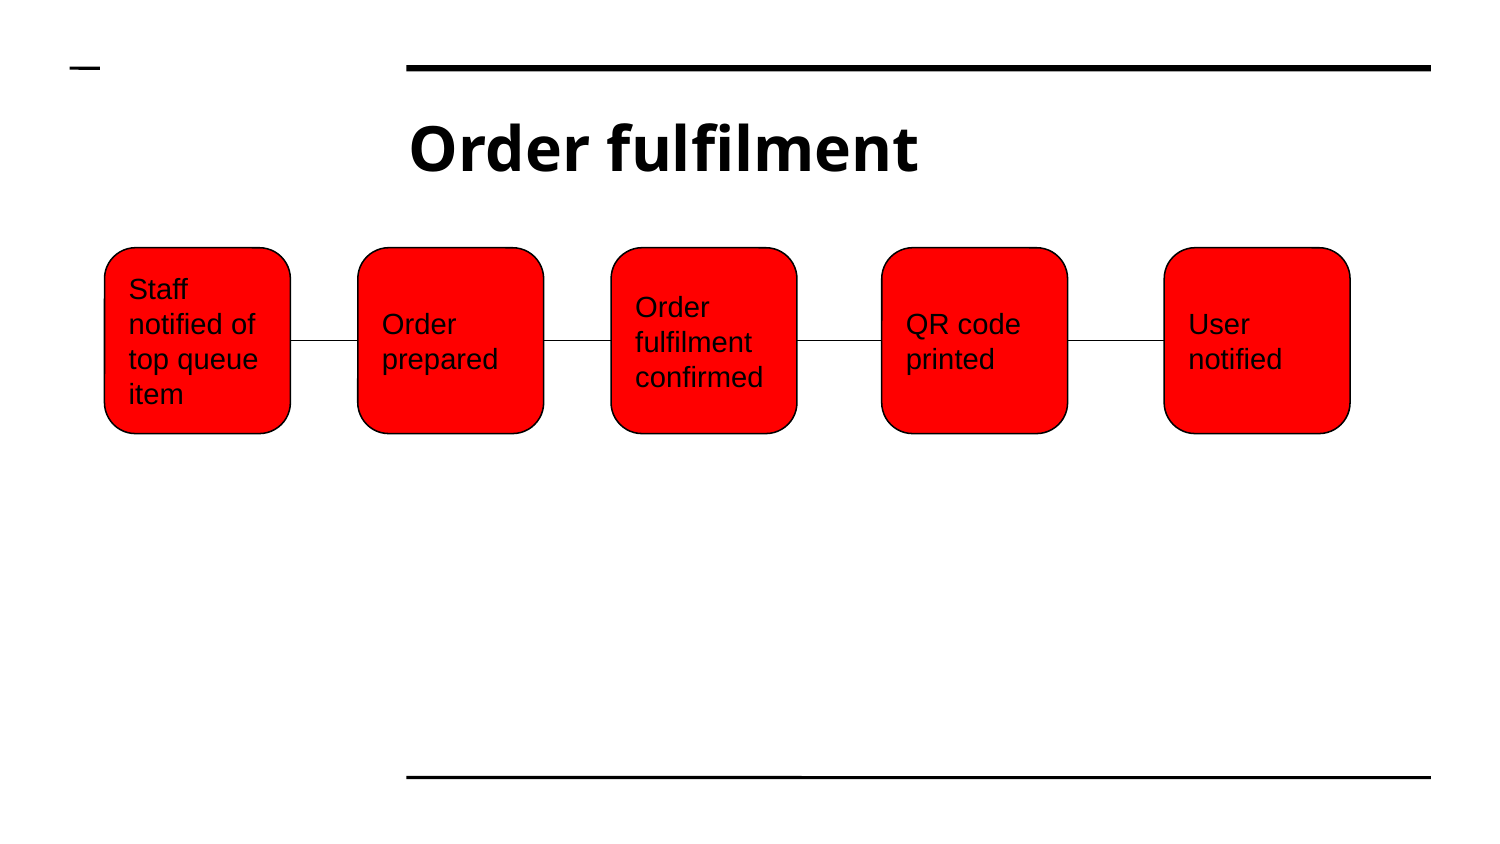

# Order fulfilment
Staff notified of top queue item
Order prepared
Order fulfilment confirmed
QR code printed
User notified